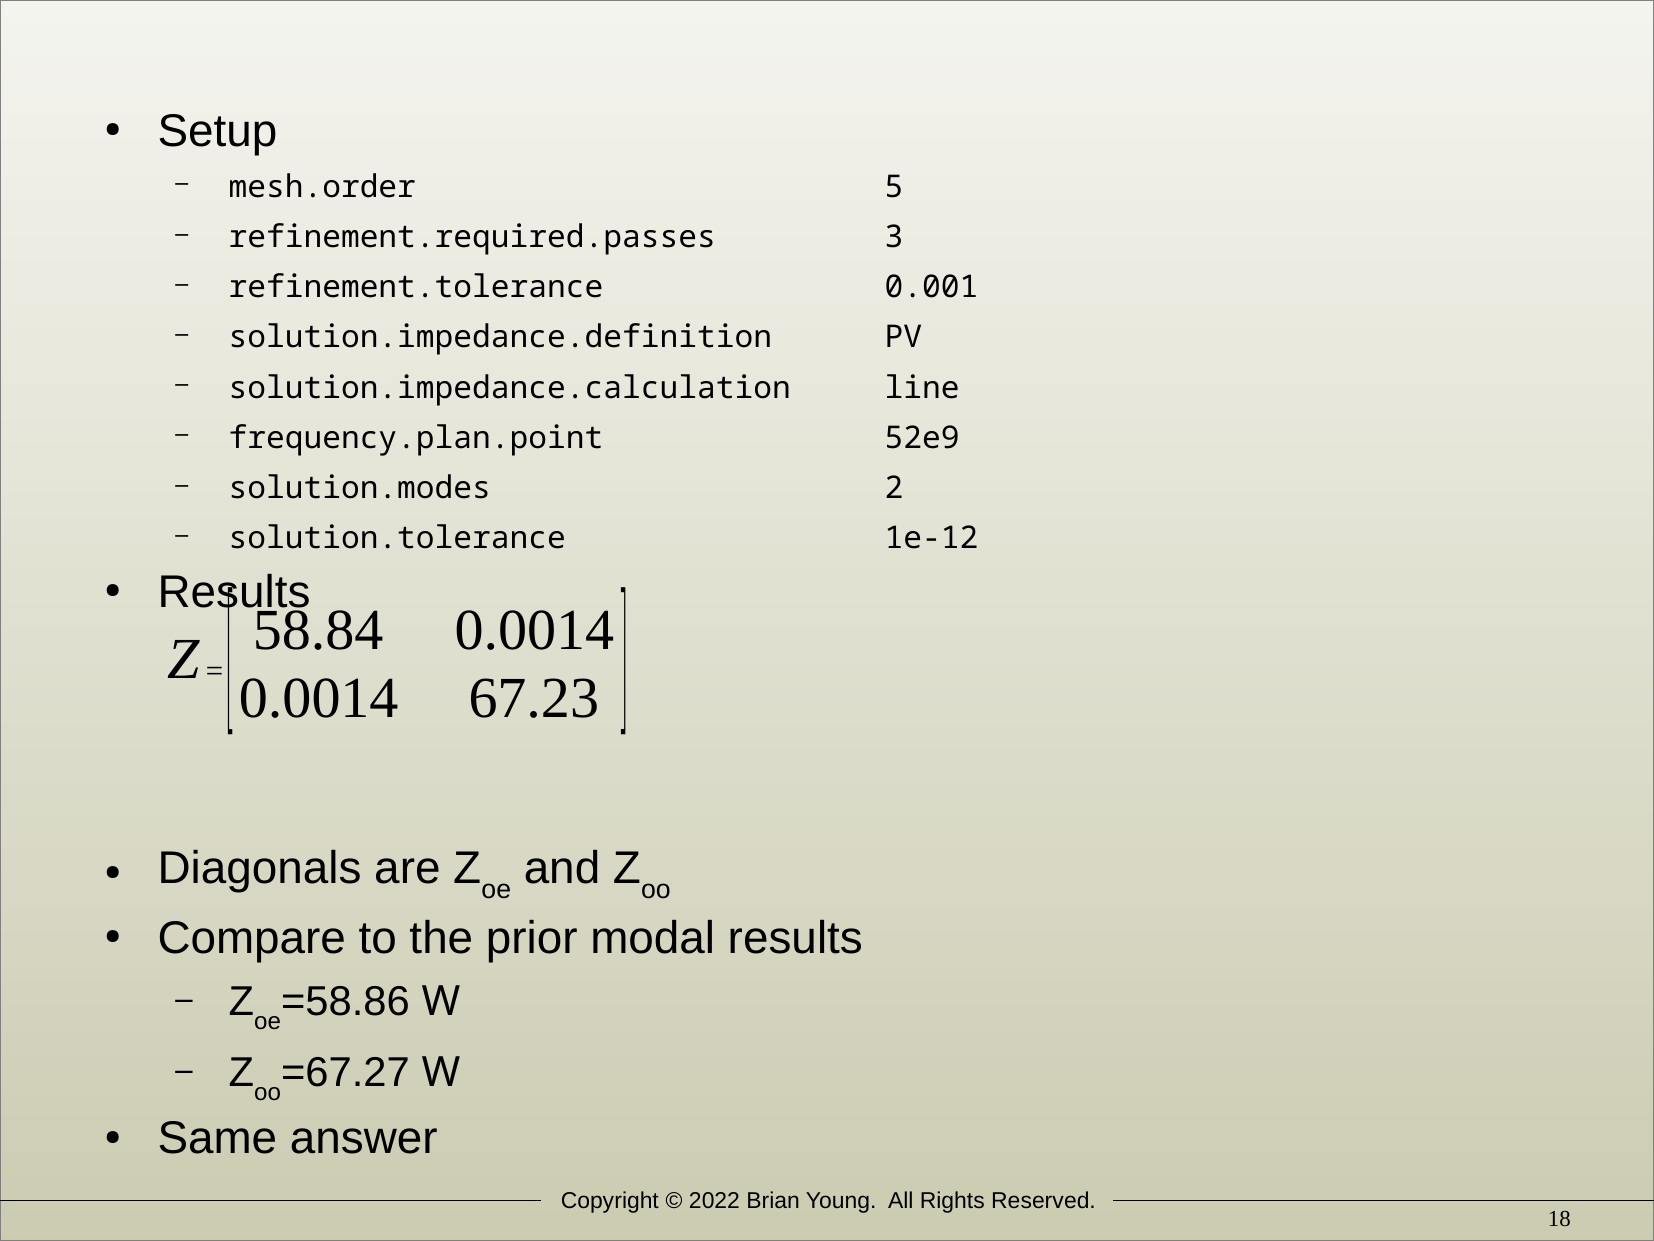

# Setup
mesh.order 5
refinement.required.passes 3
refinement.tolerance 0.001
solution.impedance.definition PV
solution.impedance.calculation line
frequency.plan.point 52e9
solution.modes 2
solution.tolerance 1e-12
Results
Diagonals are Zoe and Zoo
Compare to the prior modal results
Zoe=58.86 W
Zoo=67.27 W
Same answer
18